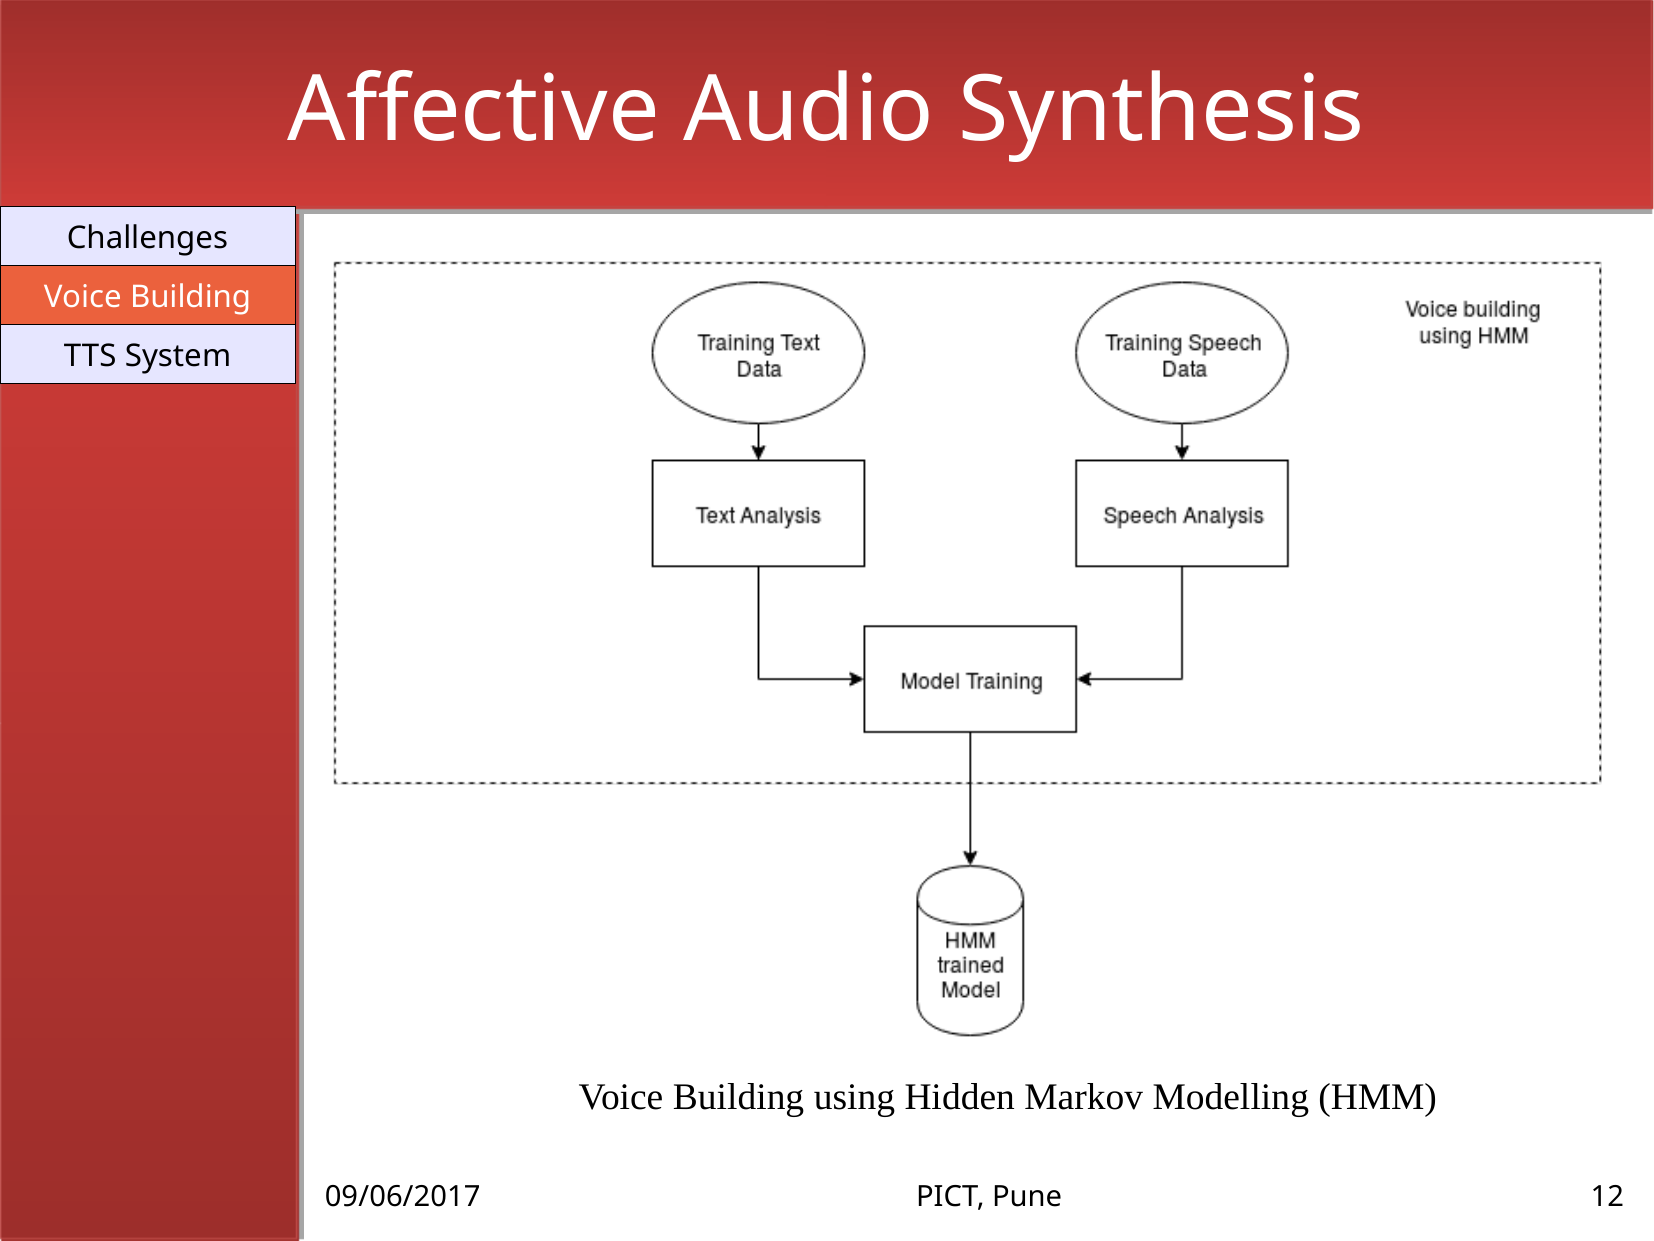

# Affective Audio Synthesis
Challenges
Voice Building
TTS System
Voice Building using Hidden Markov Modelling (HMM)
09/06/2017
PICT, Pune
12